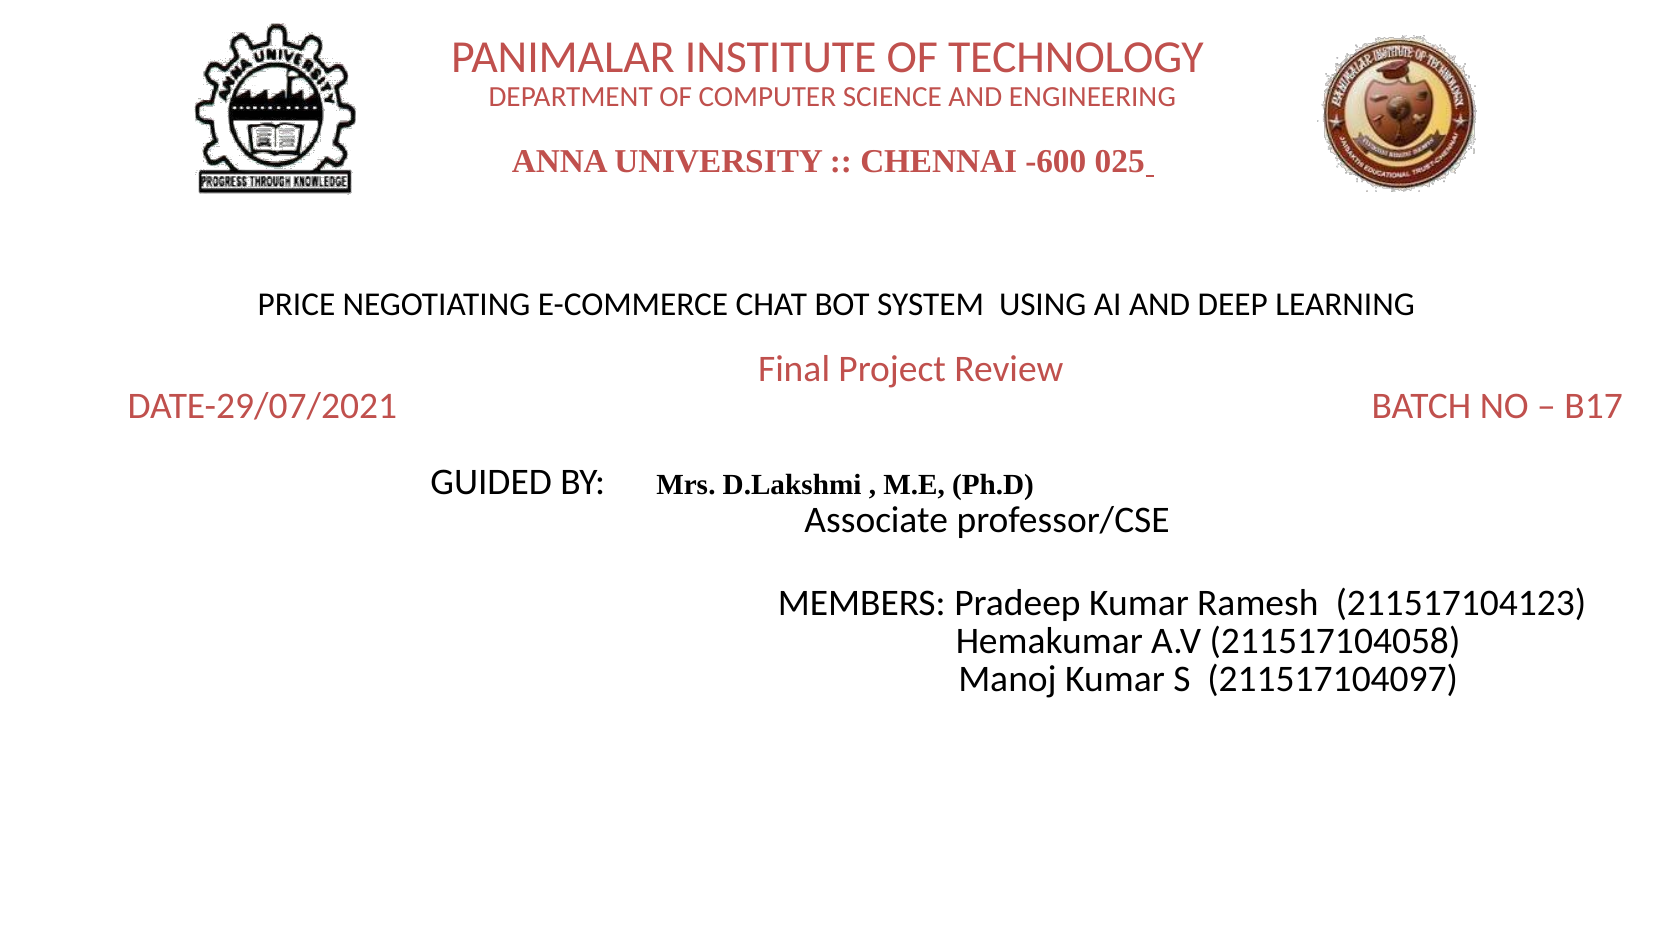

# PANIMALAR INSTITUTE OF TECHNOLOGY DEPARTMENT OF COMPUTER SCIENCE AND ENGINEERING ANNA UNIVERSITY :: CHENNAI -600 025
 PRICE NEGOTIATING E-COMMERCE CHAT BOT SYSTEM USING AI AND DEEP LEARNING
 Final Project Review
 DATE-29/07/2021 BATCH NO – B17
GUIDED BY: Mrs. D.Lakshmi , M.E, (Ph.D)
 Associate professor/CSE
 MEMBERS: Pradeep Kumar Ramesh (211517104123)
 Hemakumar A.V (211517104058)
 Manoj Kumar S (211517104097)